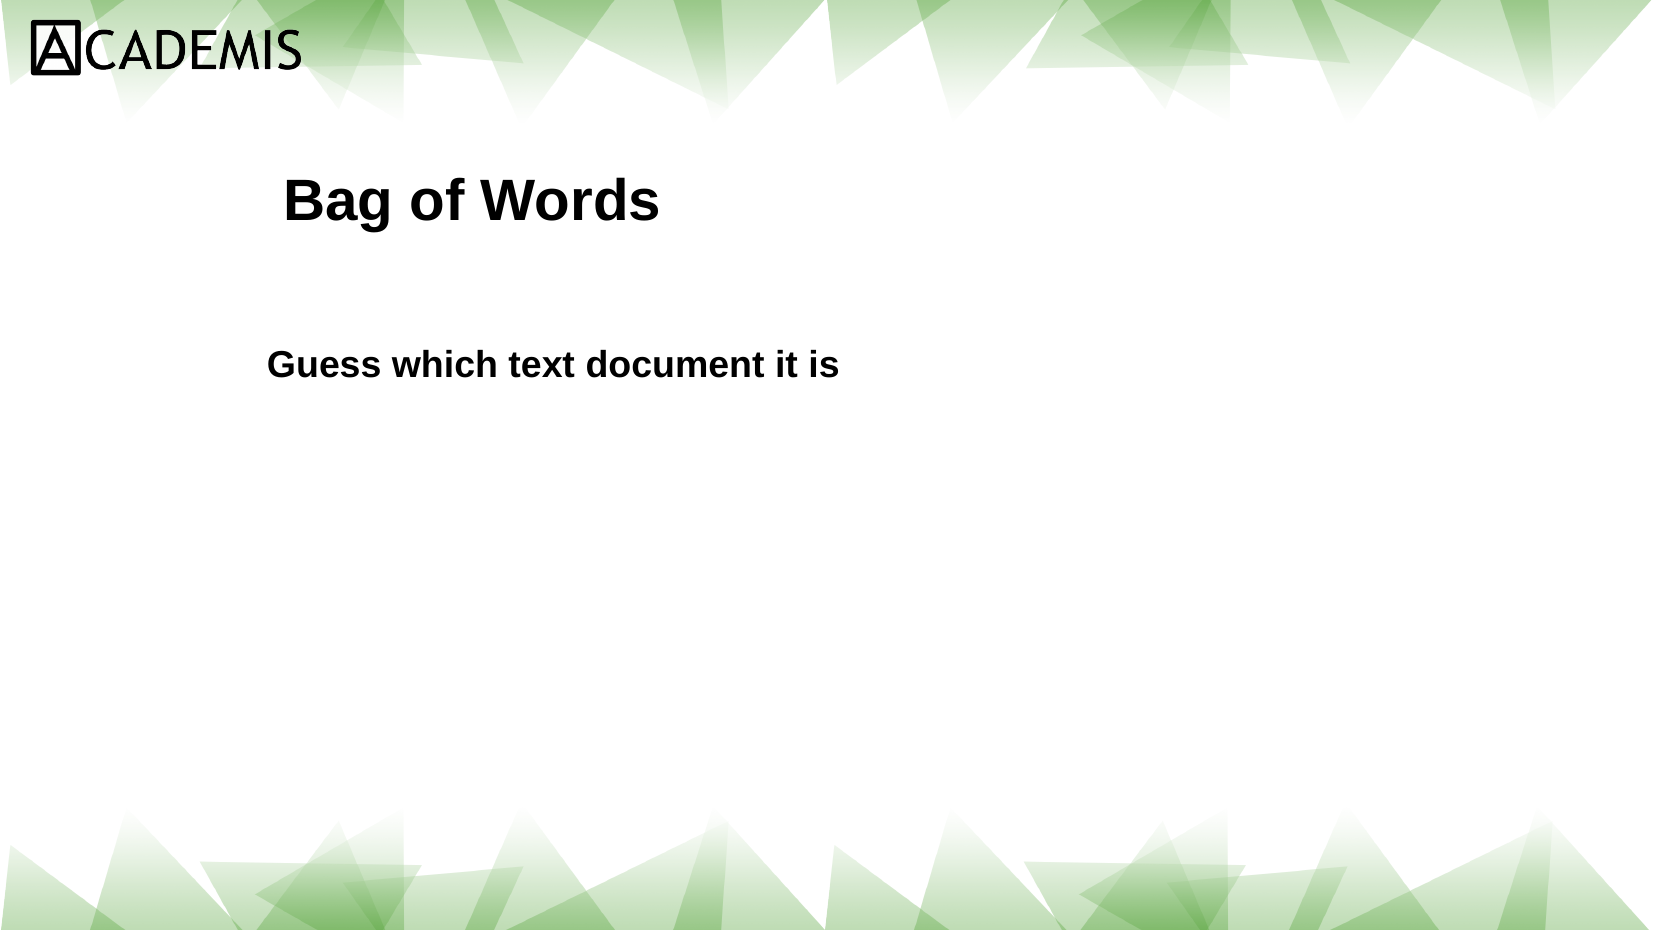

# Bag of Words
Guess which text document it is